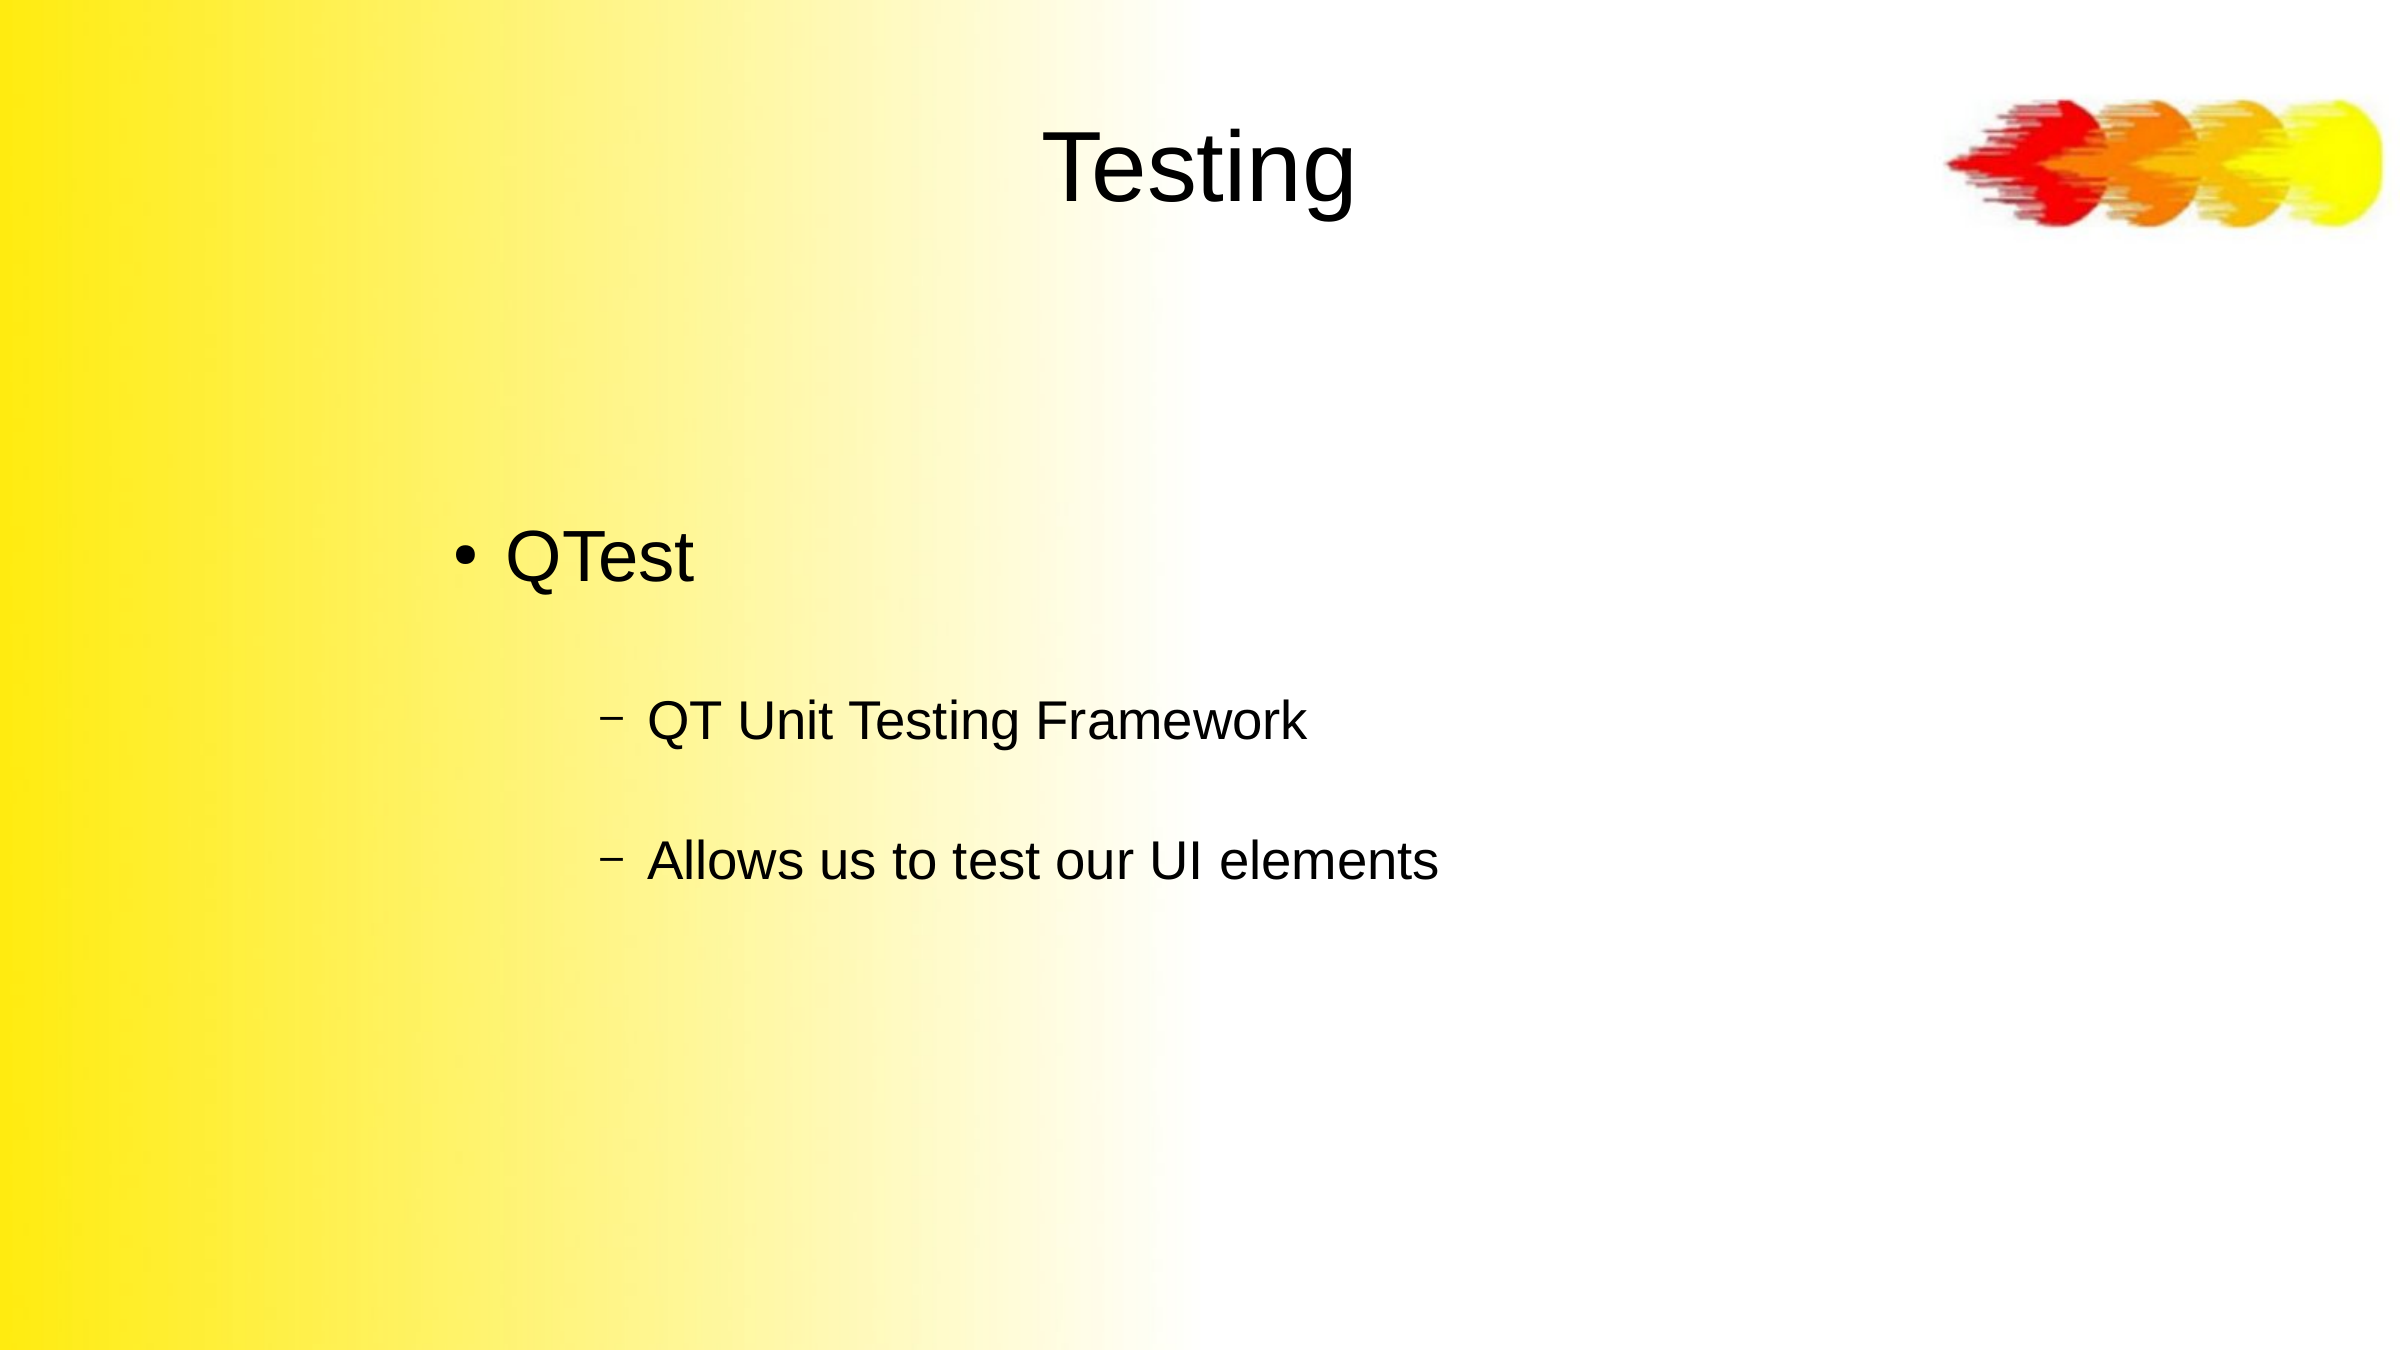

# Testing
QTest
QT Unit Testing Framework
Allows us to test our UI elements